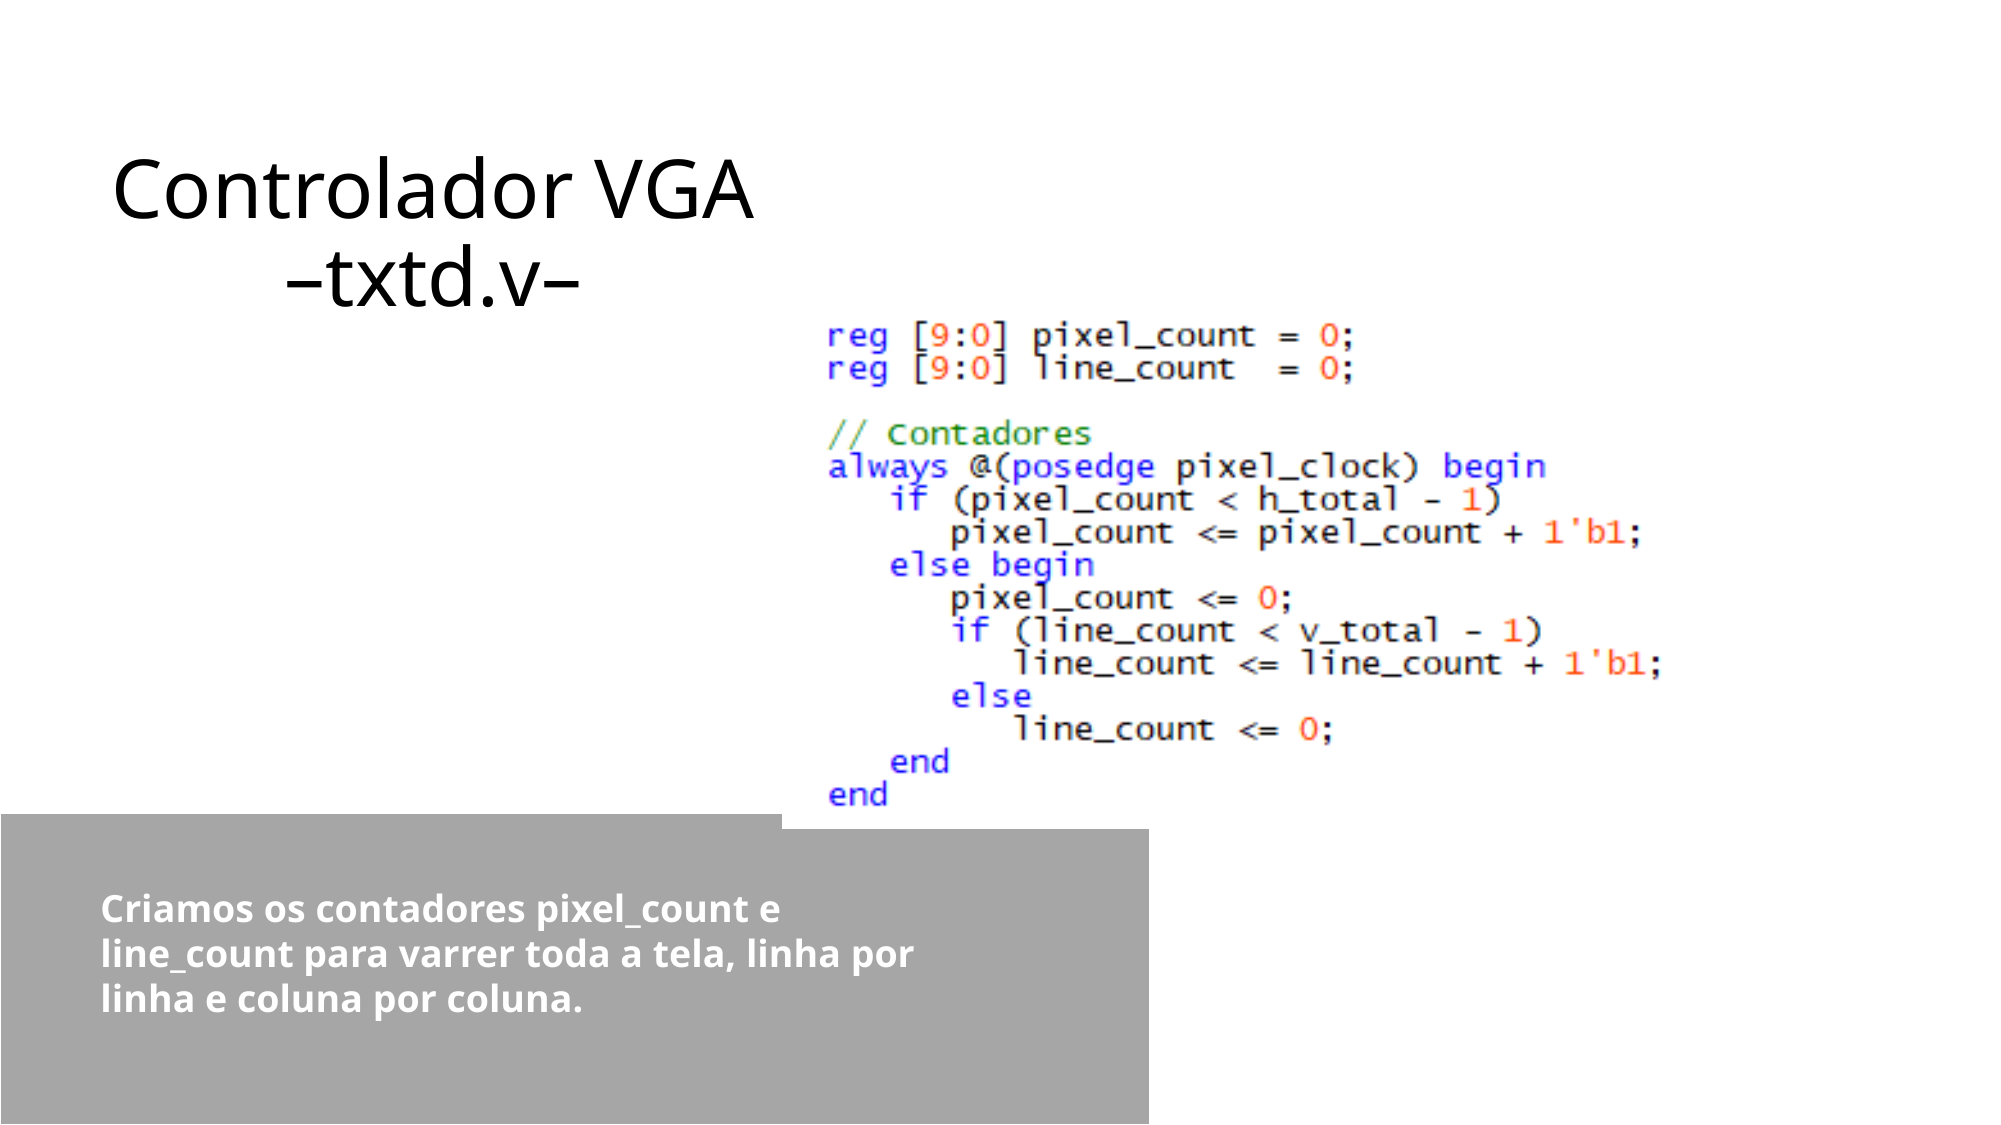

# Controlador VGA –txtd.v–
Criamos os contadores pixel_count e line_count para varrer toda a tela, linha por linha e coluna por coluna.